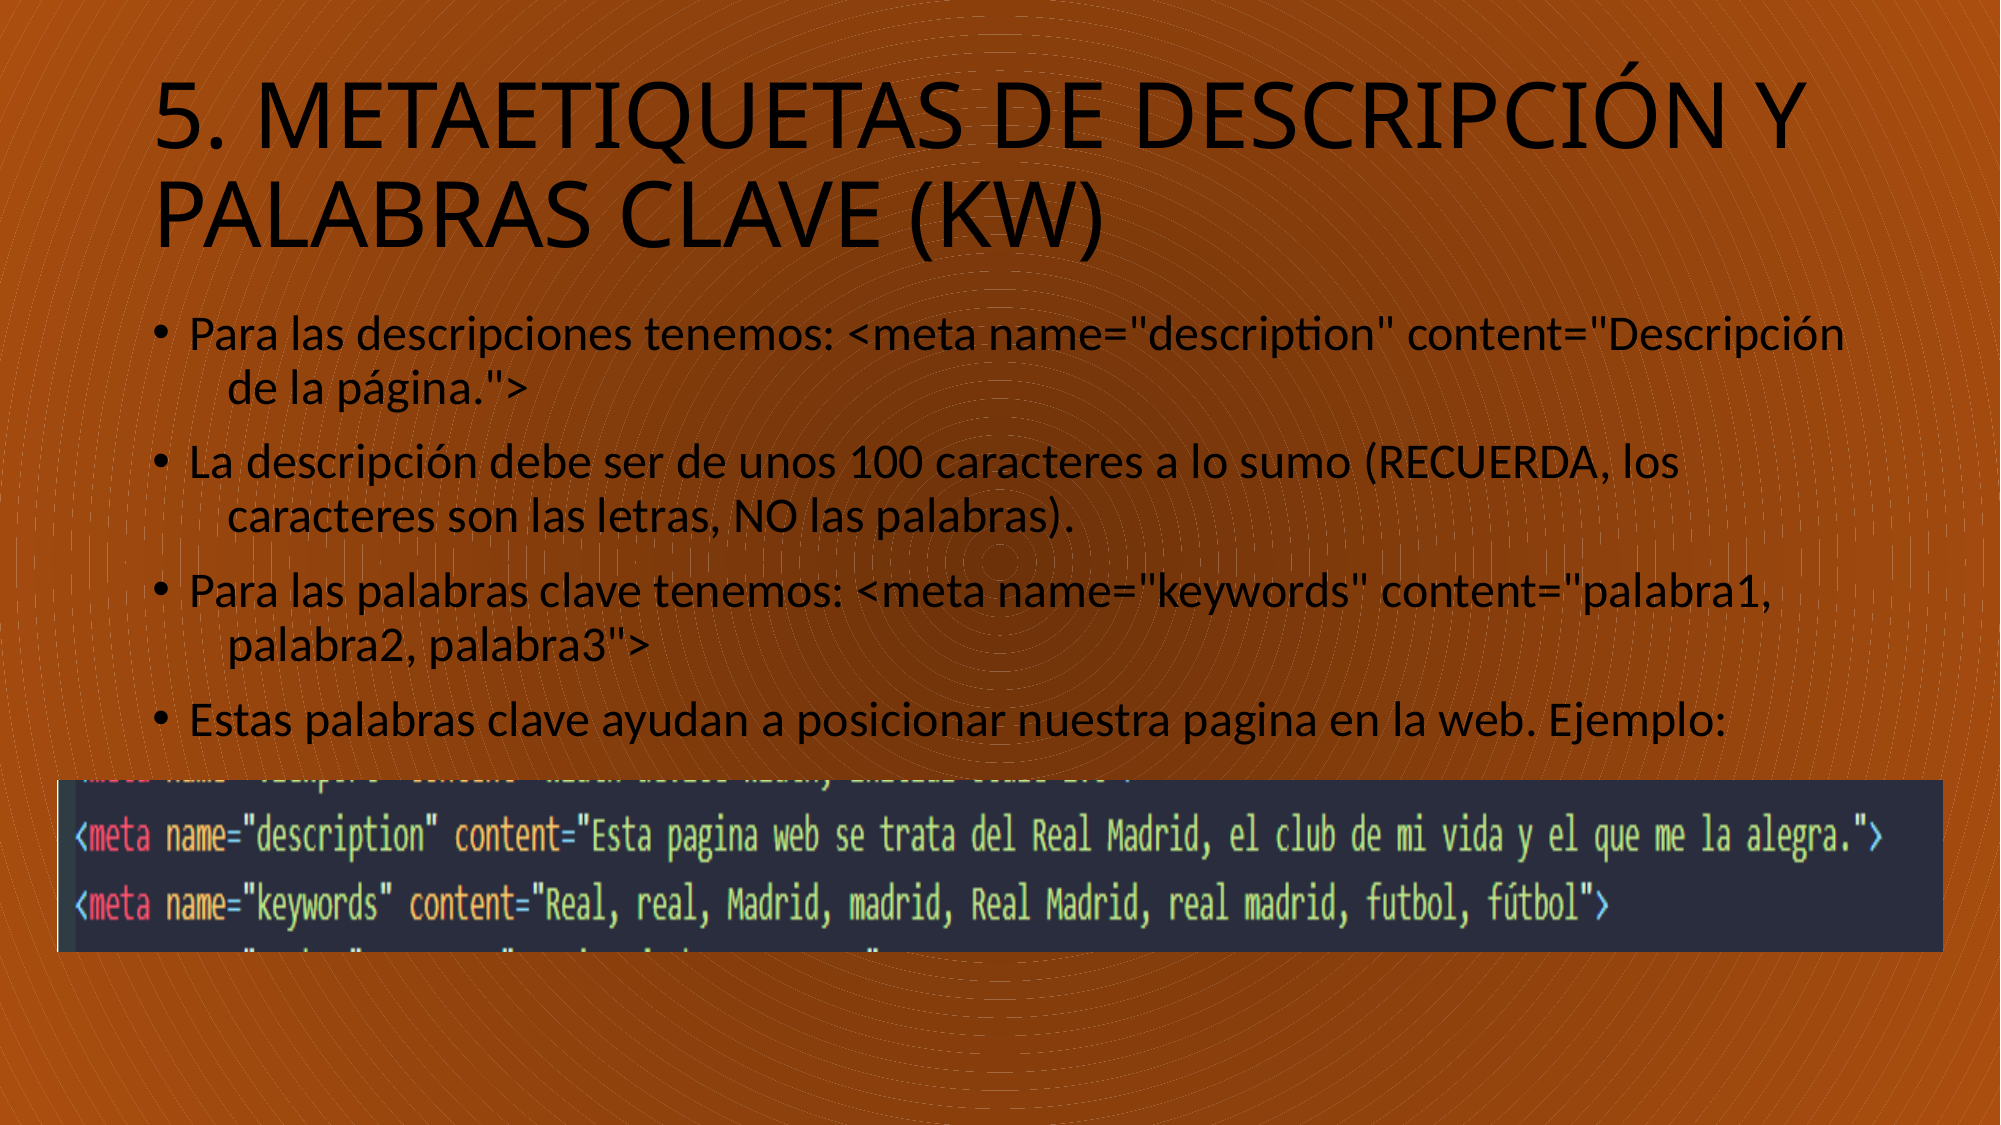

# 5. METAETIQUETAS DE DESCRIPCIÓN Y PALABRAS CLAVE (KW)
Para las descripciones tenemos: <meta name="description" content="Descripción de la página.">
La descripción debe ser de unos 100 caracteres a lo sumo (RECUERDA, los caracteres son las letras, NO las palabras).
Para las palabras clave tenemos: <meta name="keywords" content="palabra1, palabra2, palabra3">
Estas palabras clave ayudan a posicionar nuestra pagina en la web. Ejemplo: